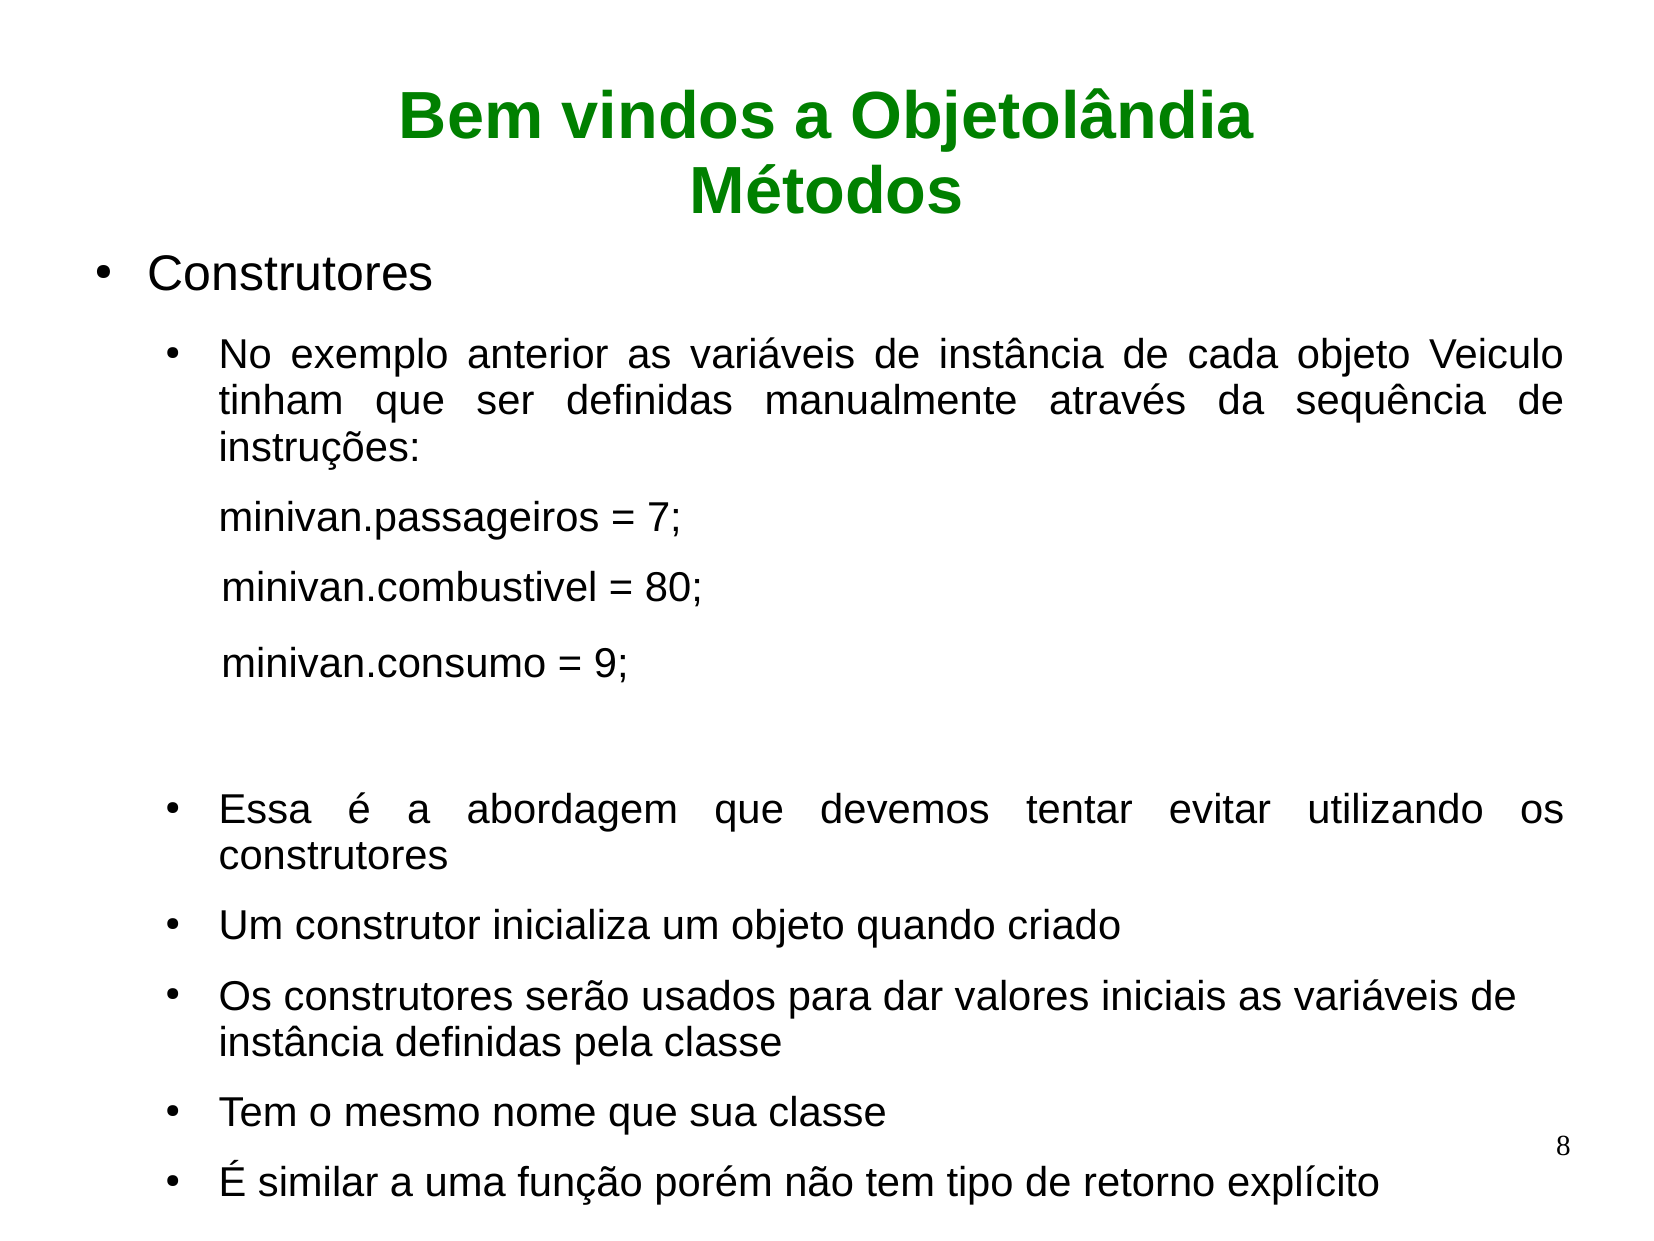

# Bem vindos a Objetolândia Métodos
Construtores
No exemplo anterior as variáveis de instância de cada objeto Veiculo tinham que ser definidas manualmente através da sequência de instruções:
minivan.passageiros = 7;
 	minivan.combustivel = 80;
 	minivan.consumo = 9;
Essa é a abordagem que devemos tentar evitar utilizando os construtores
Um construtor inicializa um objeto quando criado
Os construtores serão usados para dar valores iniciais as variáveis de instância definidas pela classe
Tem o mesmo nome que sua classe
É similar a uma função porém não tem tipo de retorno explícito
8